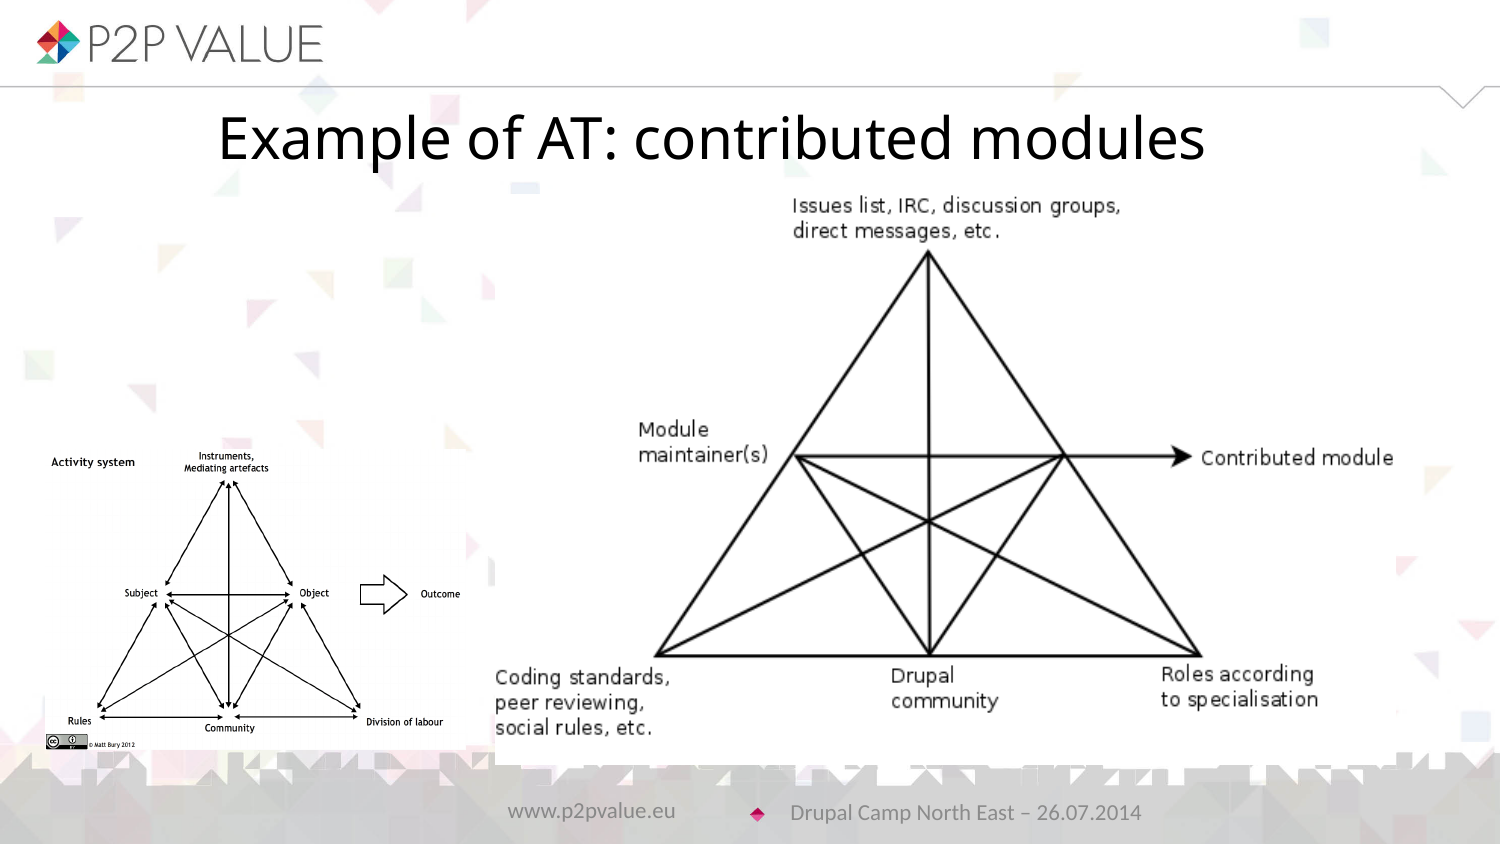

# Example of AT: contributed modules
Drupal Camp North East – 26.07.2014
www.p2pvalue.eu